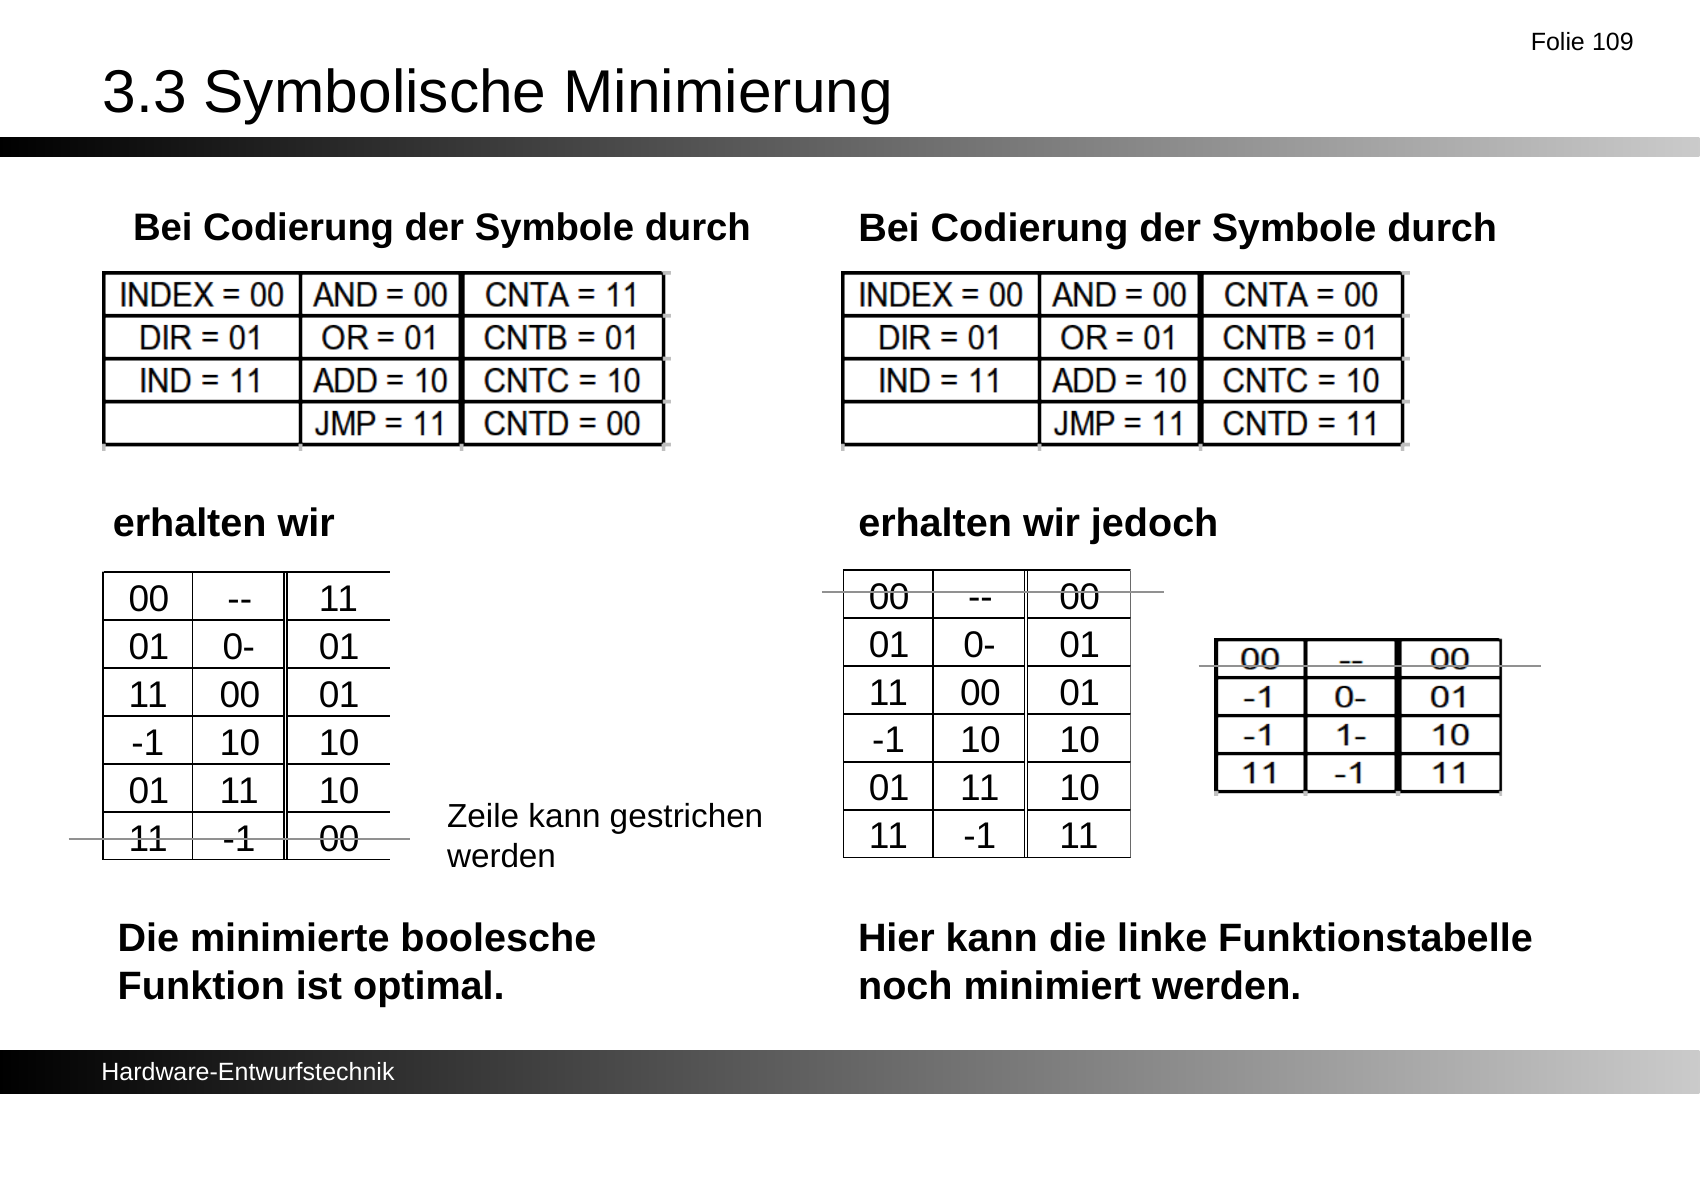

# 3.3 Symbolische Minimierung
Bei Codierung der Symbole durch
Bei Codierung der Symbole durch
erhalten wir
erhalten wir jedoch
Zeile kann gestrichen werden
Die minimierte boolesche Funktion ist optimal.
Hier kann die linke Funktionstabelle noch minimiert werden.